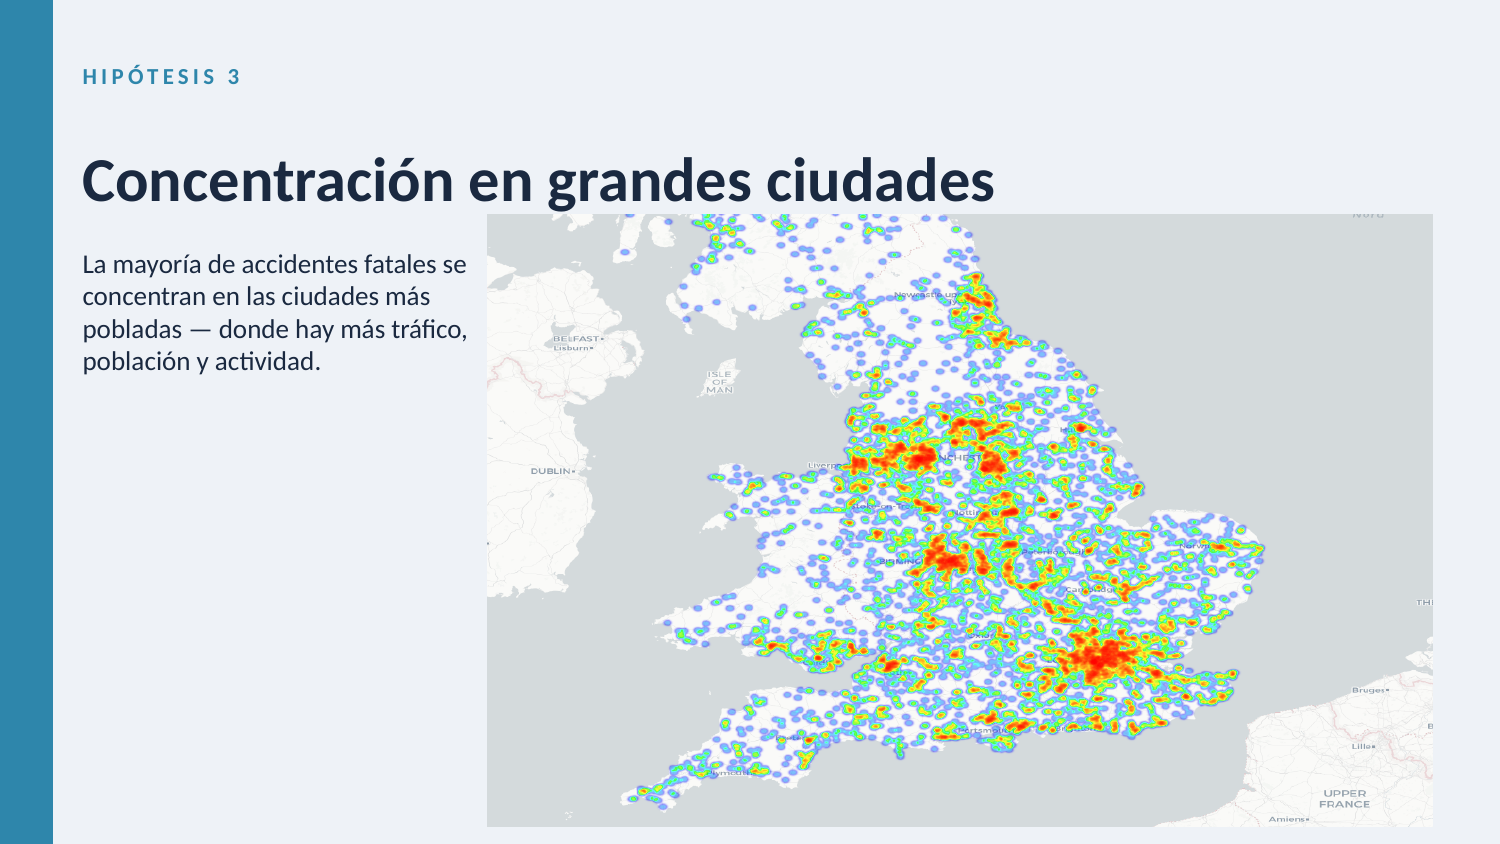

HIPÓTESIS 3
Concentración en grandes ciudades
La mayoría de accidentes fatales se concentran en las ciudades más pobladas — donde hay más tráfico, población y actividad.